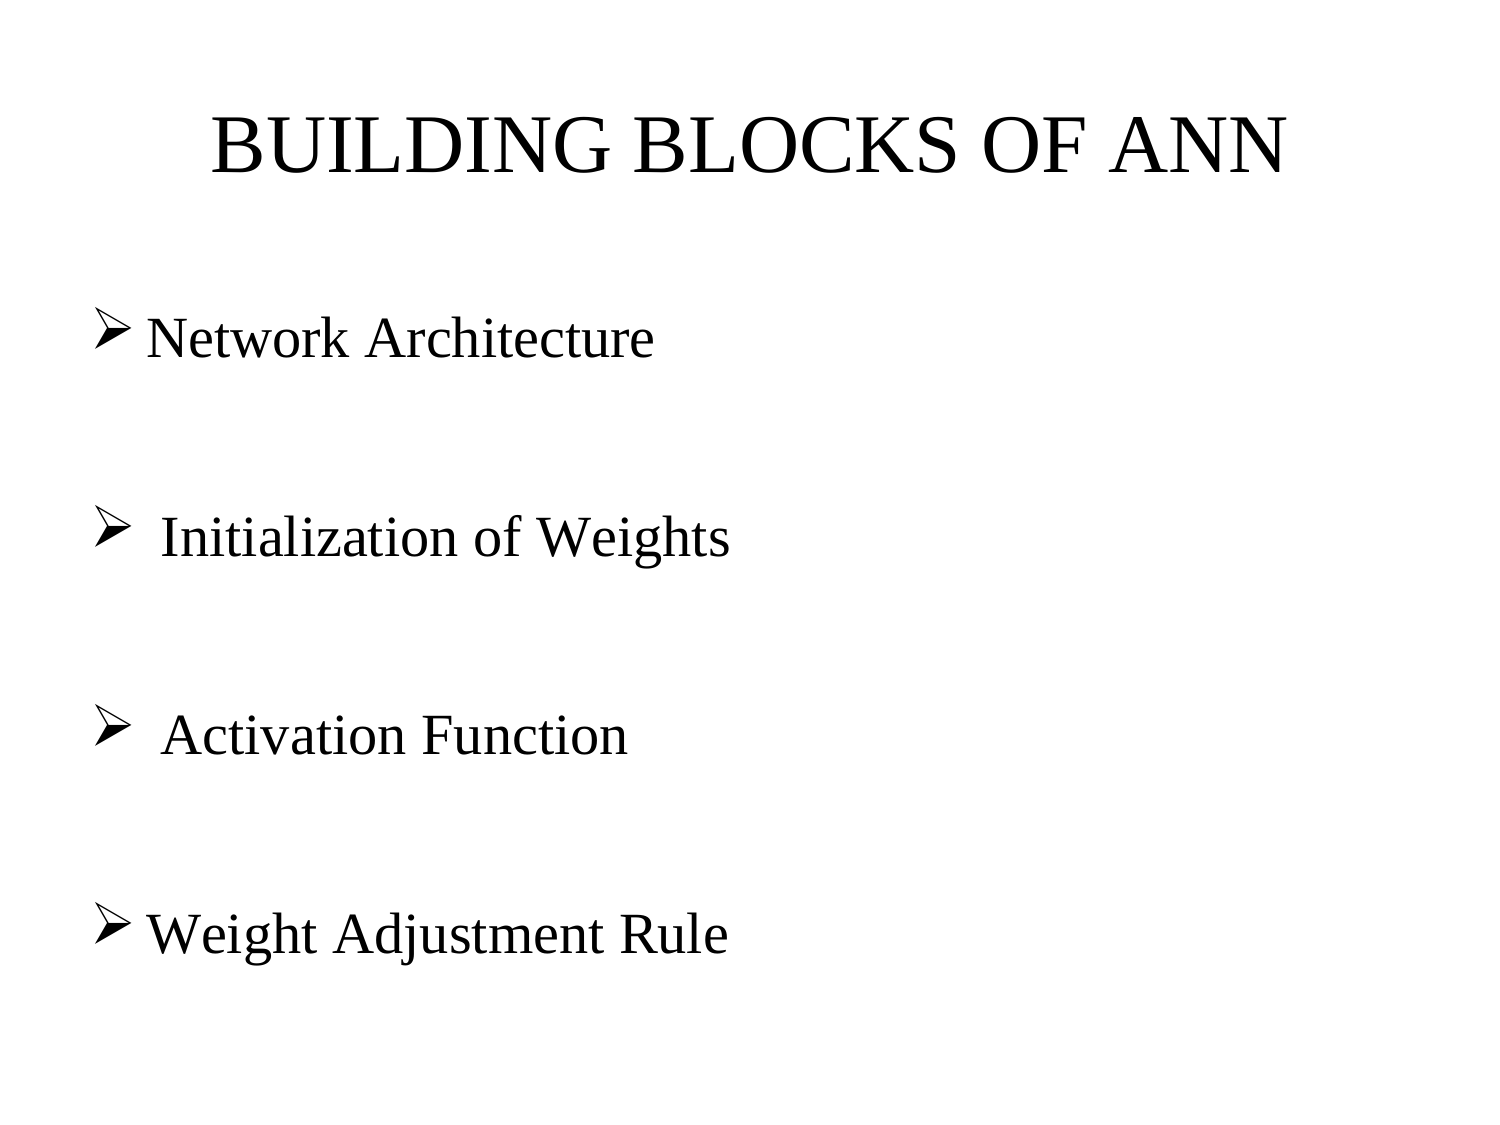

# BUILDING BLOCKS OF ANN
Network Architecture
 Initialization of Weights
 Activation Function
Weight Adjustment Rule